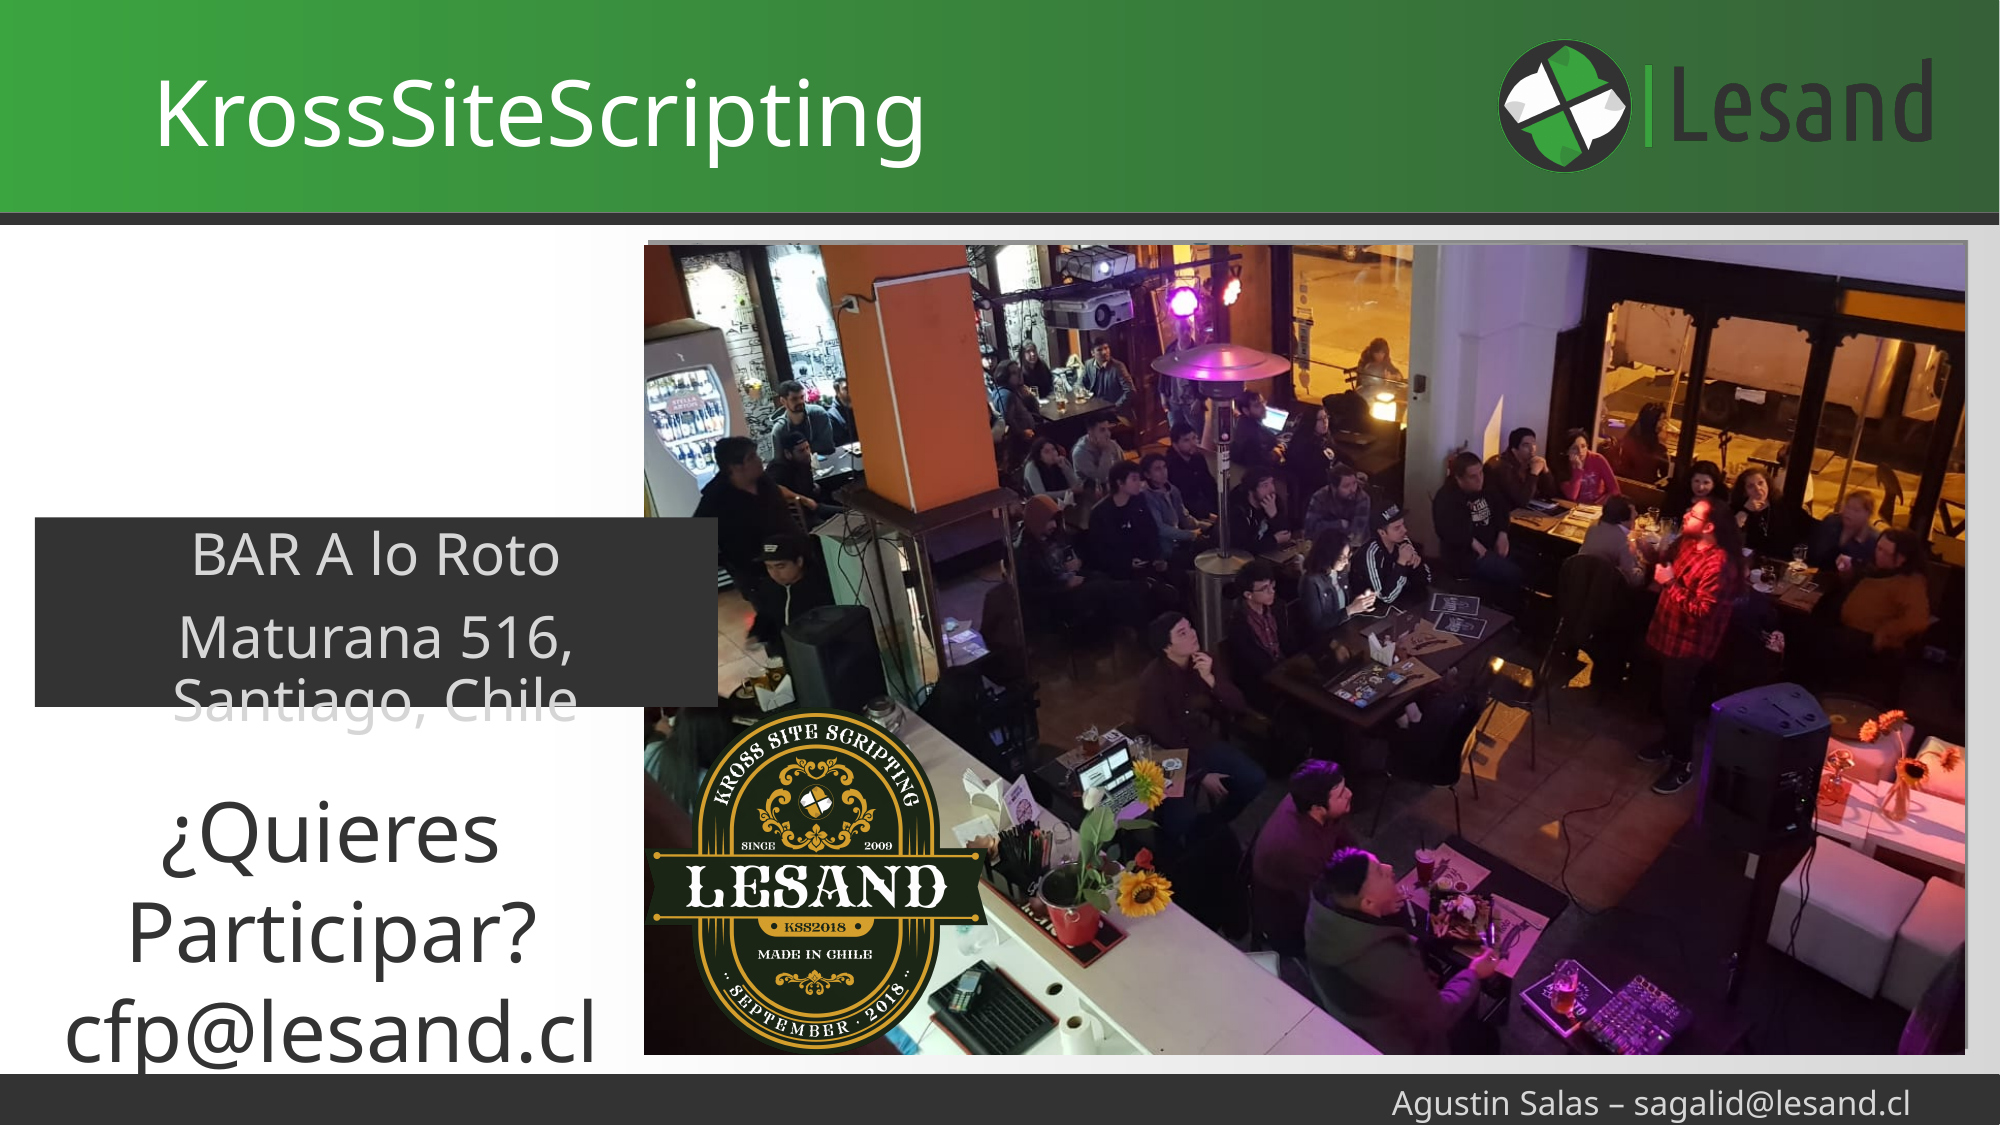

KrossSiteScripting
BAR A lo Roto
Maturana 516, Santiago, Chile
¿Quieres Participar?
cfp@lesand.cl